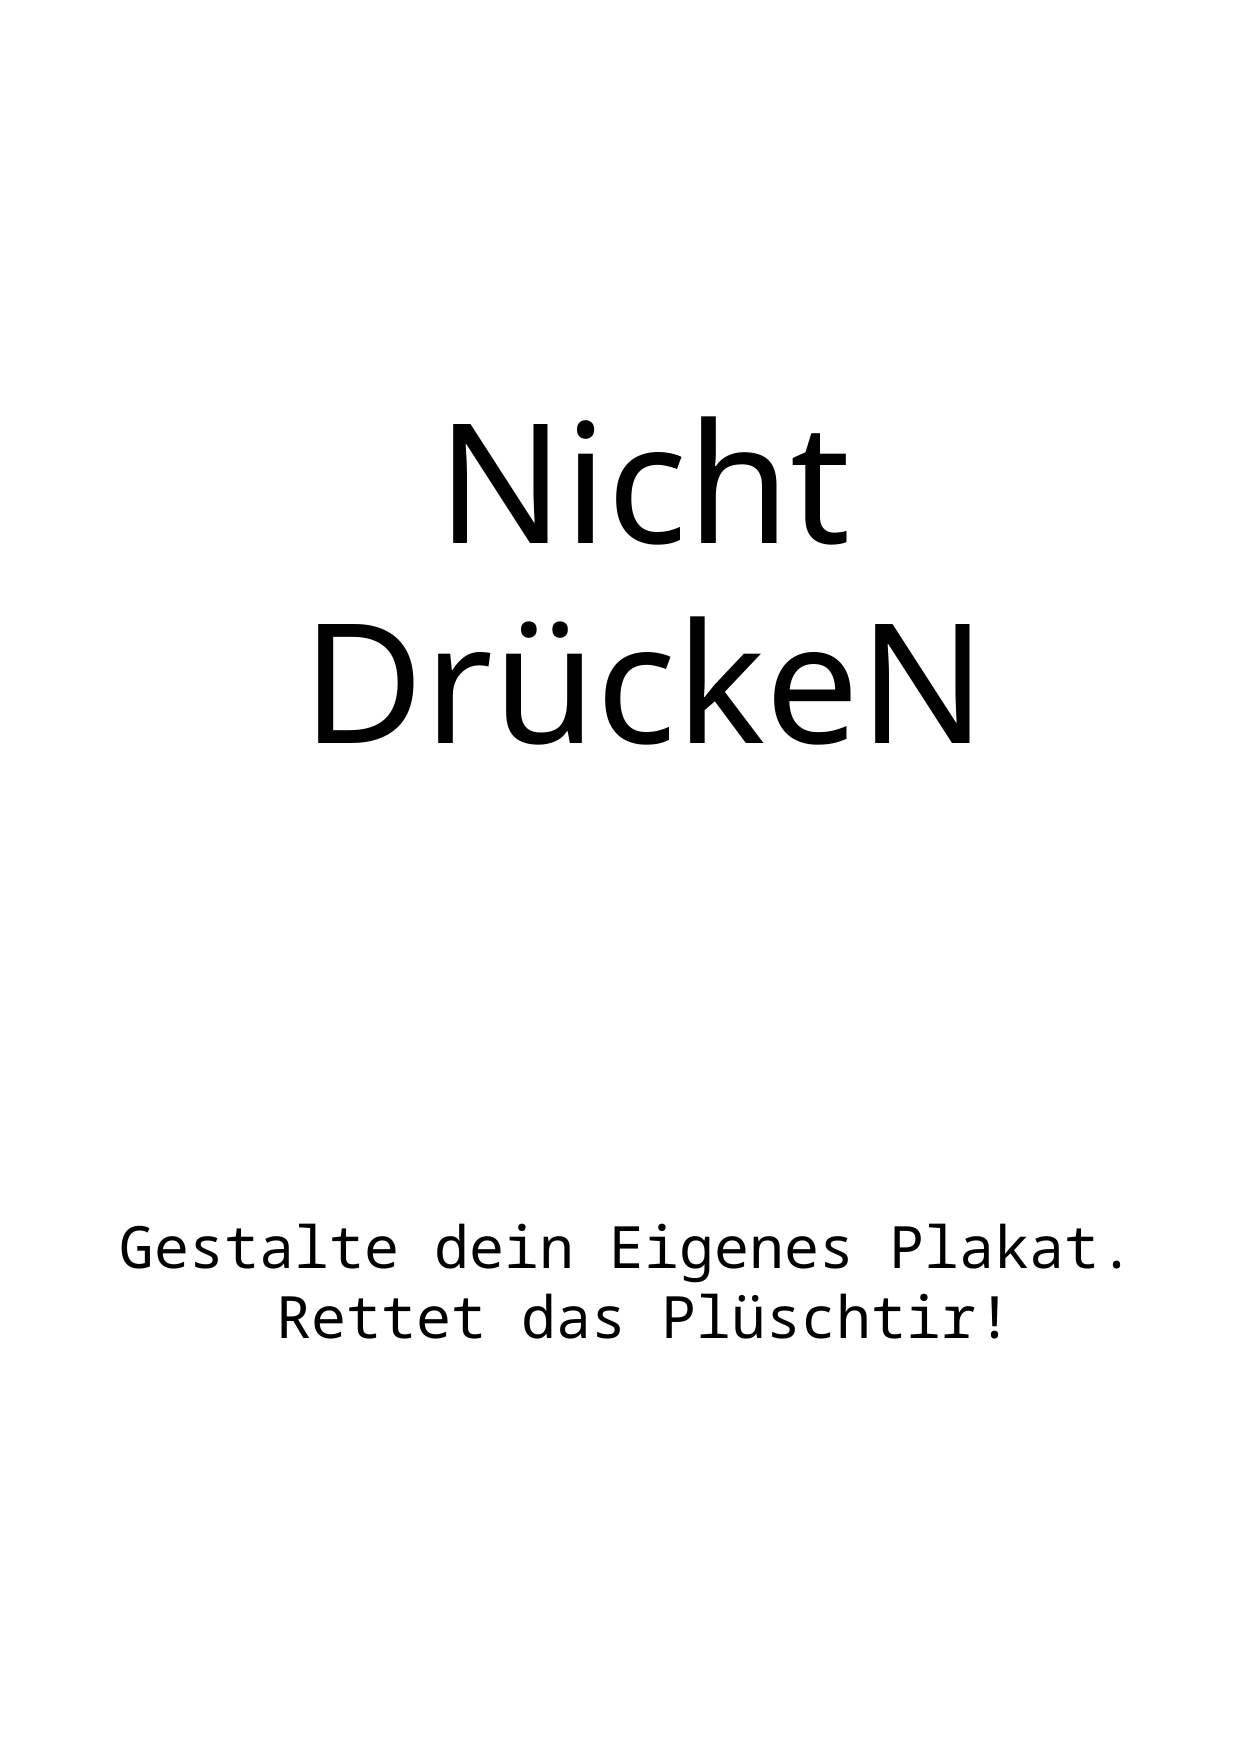

Nicht
DrückeN
Gestalte dein Eigenes Plakat.
Rettet das Plüschtir!